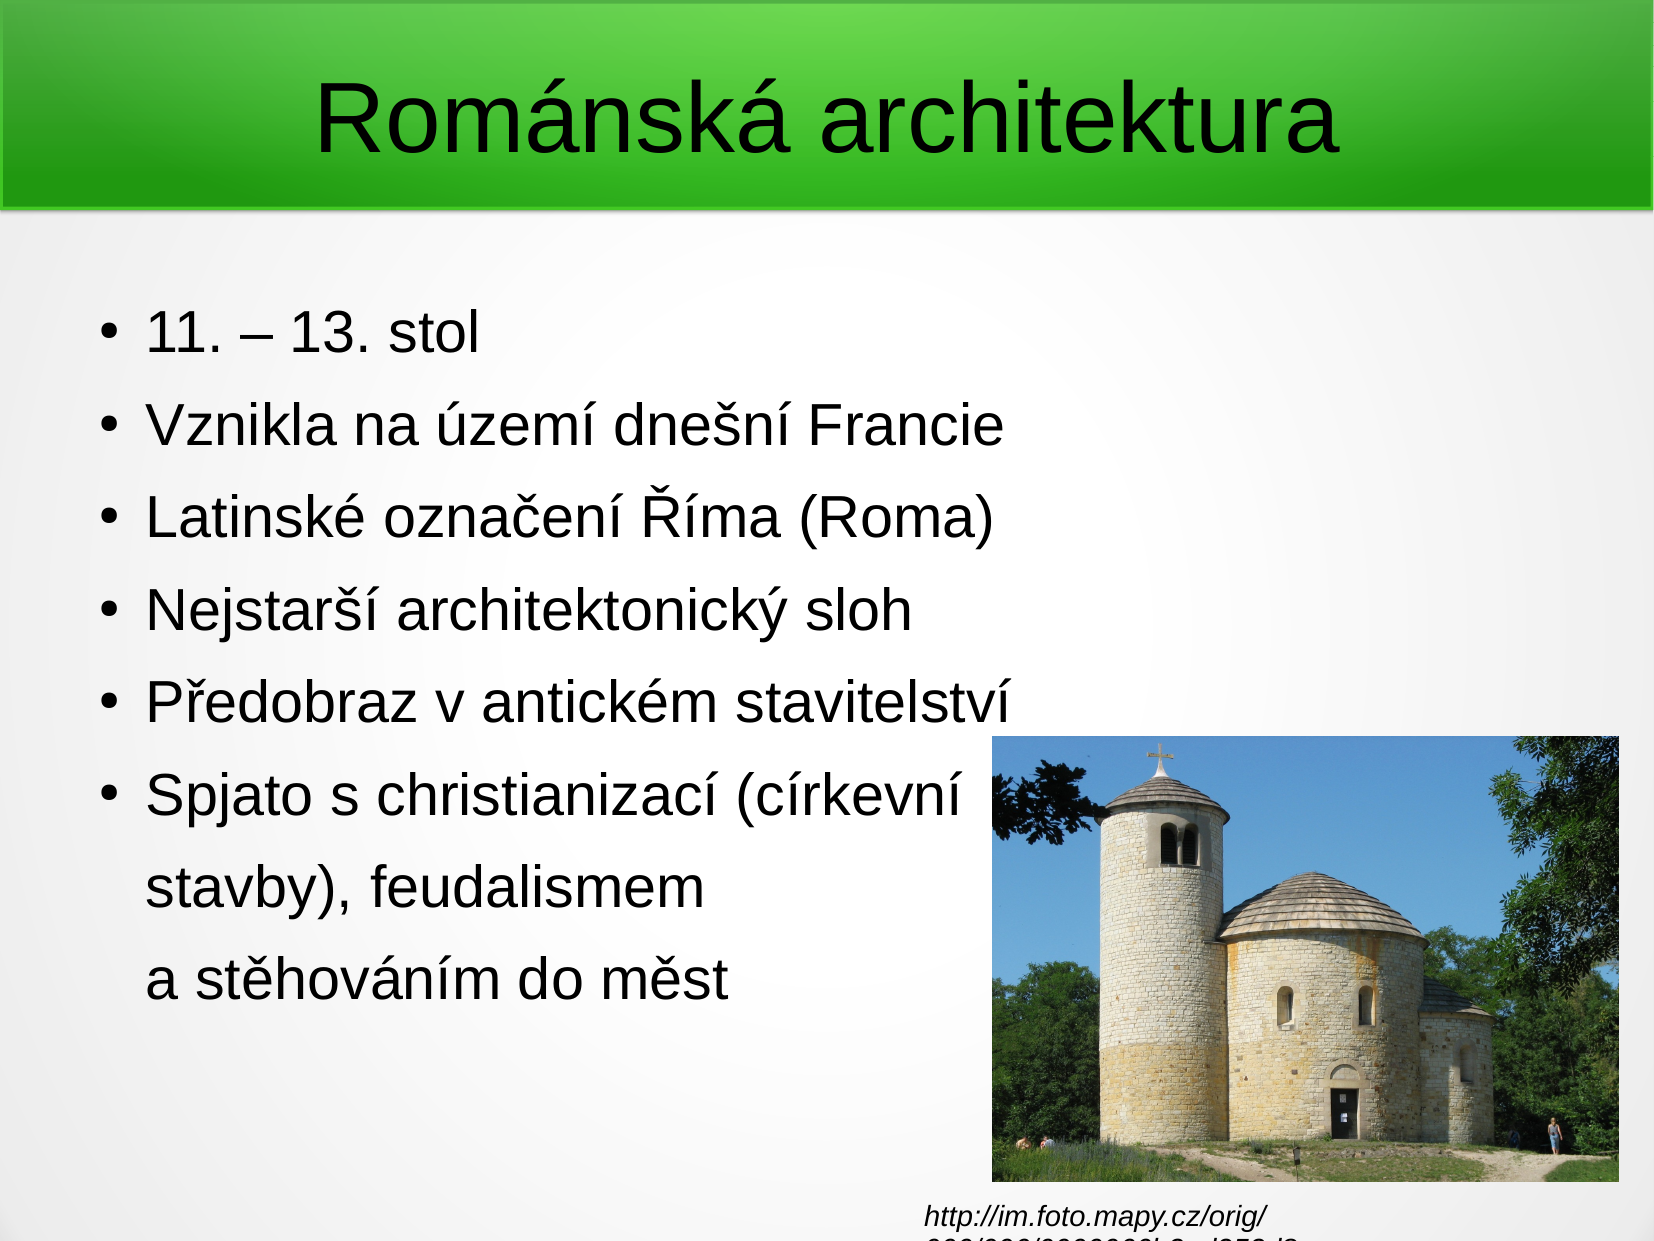

# Románská architektura
11. – 13. stol
Vznikla na území dnešní Francie
Latinské označení Říma (Roma)
Nejstarší architektonický sloh
Předobraz v antickém stavitelství
Spjato s christianizací (církevní
stavby), feudalismem
a stěhováním do měst
http://im.foto.mapy.cz/orig/000/006/0000066b3_d253d8